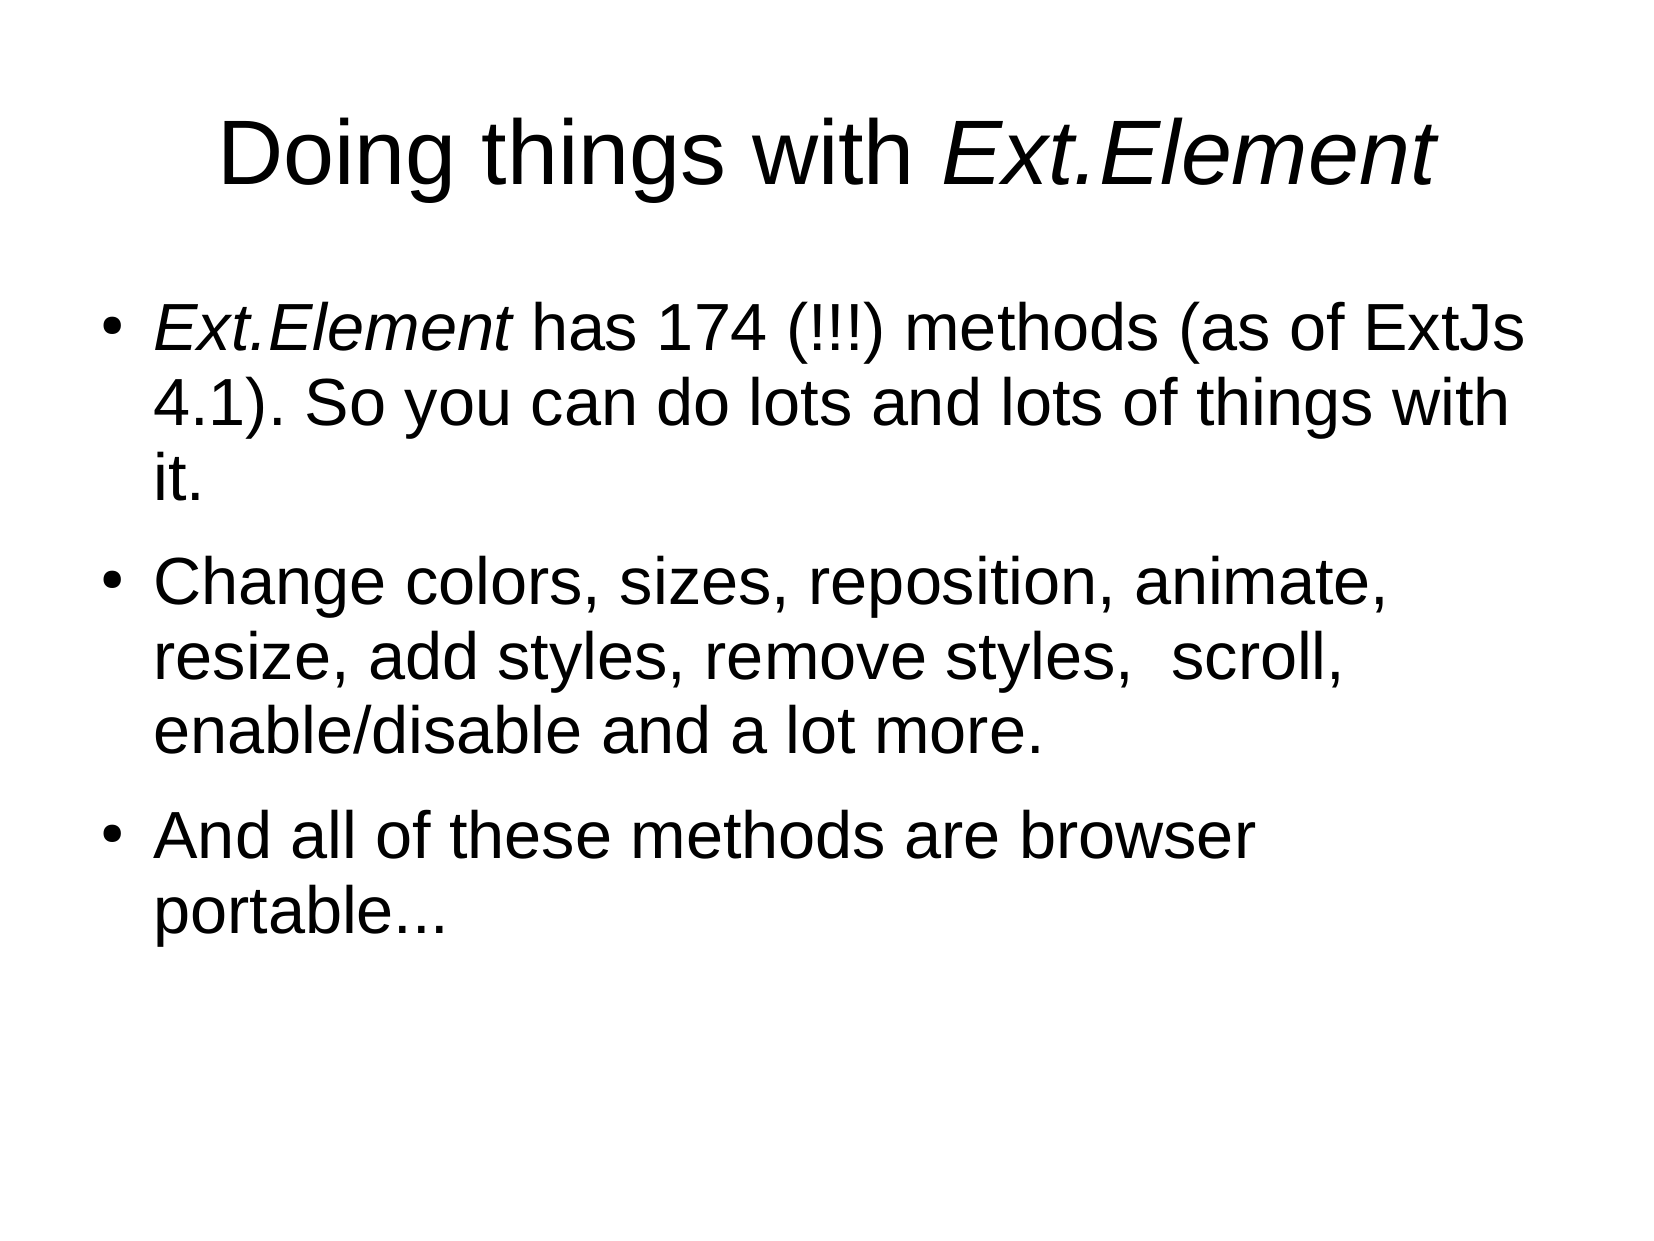

# Doing things with Ext.Element
Ext.Element has 174 (!!!) methods (as of ExtJs 4.1). So you can do lots and lots of things with it.
Change colors, sizes, reposition, animate, resize, add styles, remove styles, scroll, enable/disable and a lot more.
And all of these methods are browser portable...